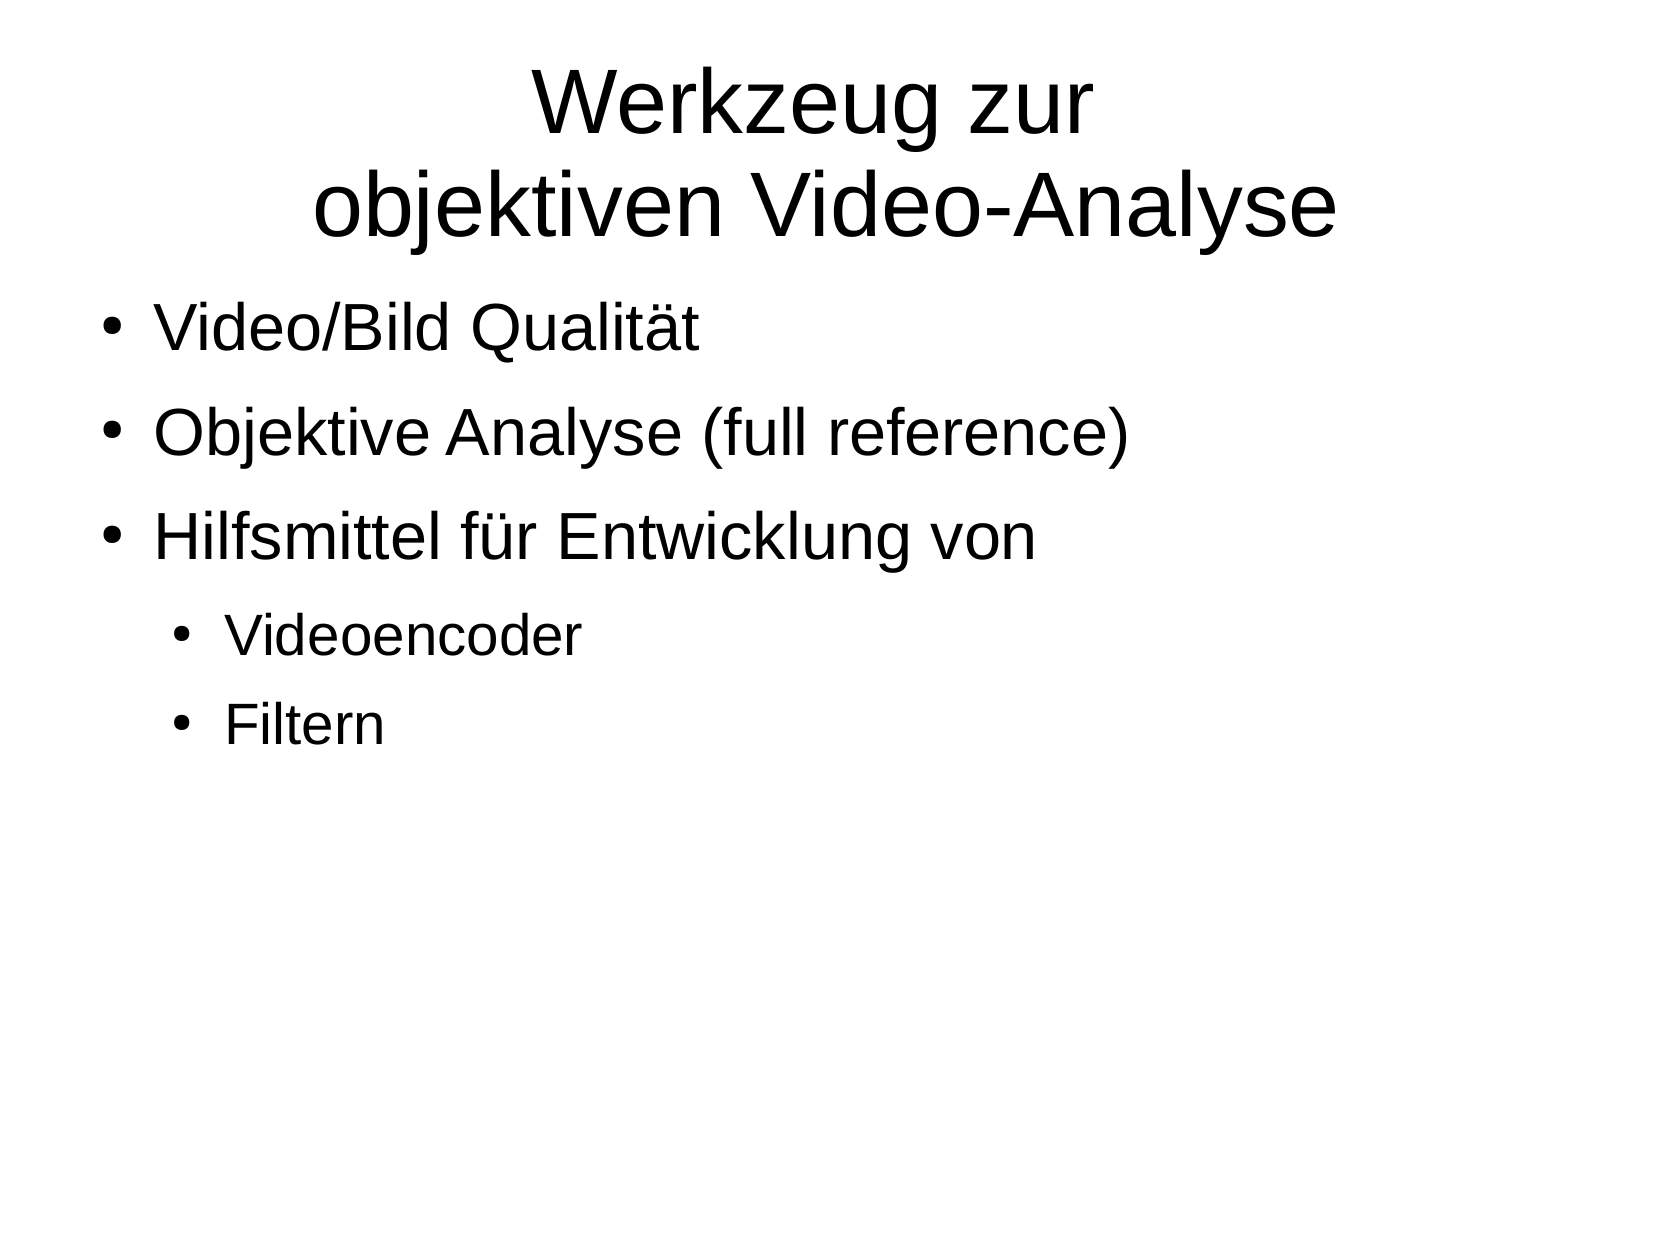

# Werkzeug zur objektiven Video-Analyse
Video/Bild Qualität
Objektive Analyse (full reference)
Hilfsmittel für Entwicklung von
Videoencoder
Filtern